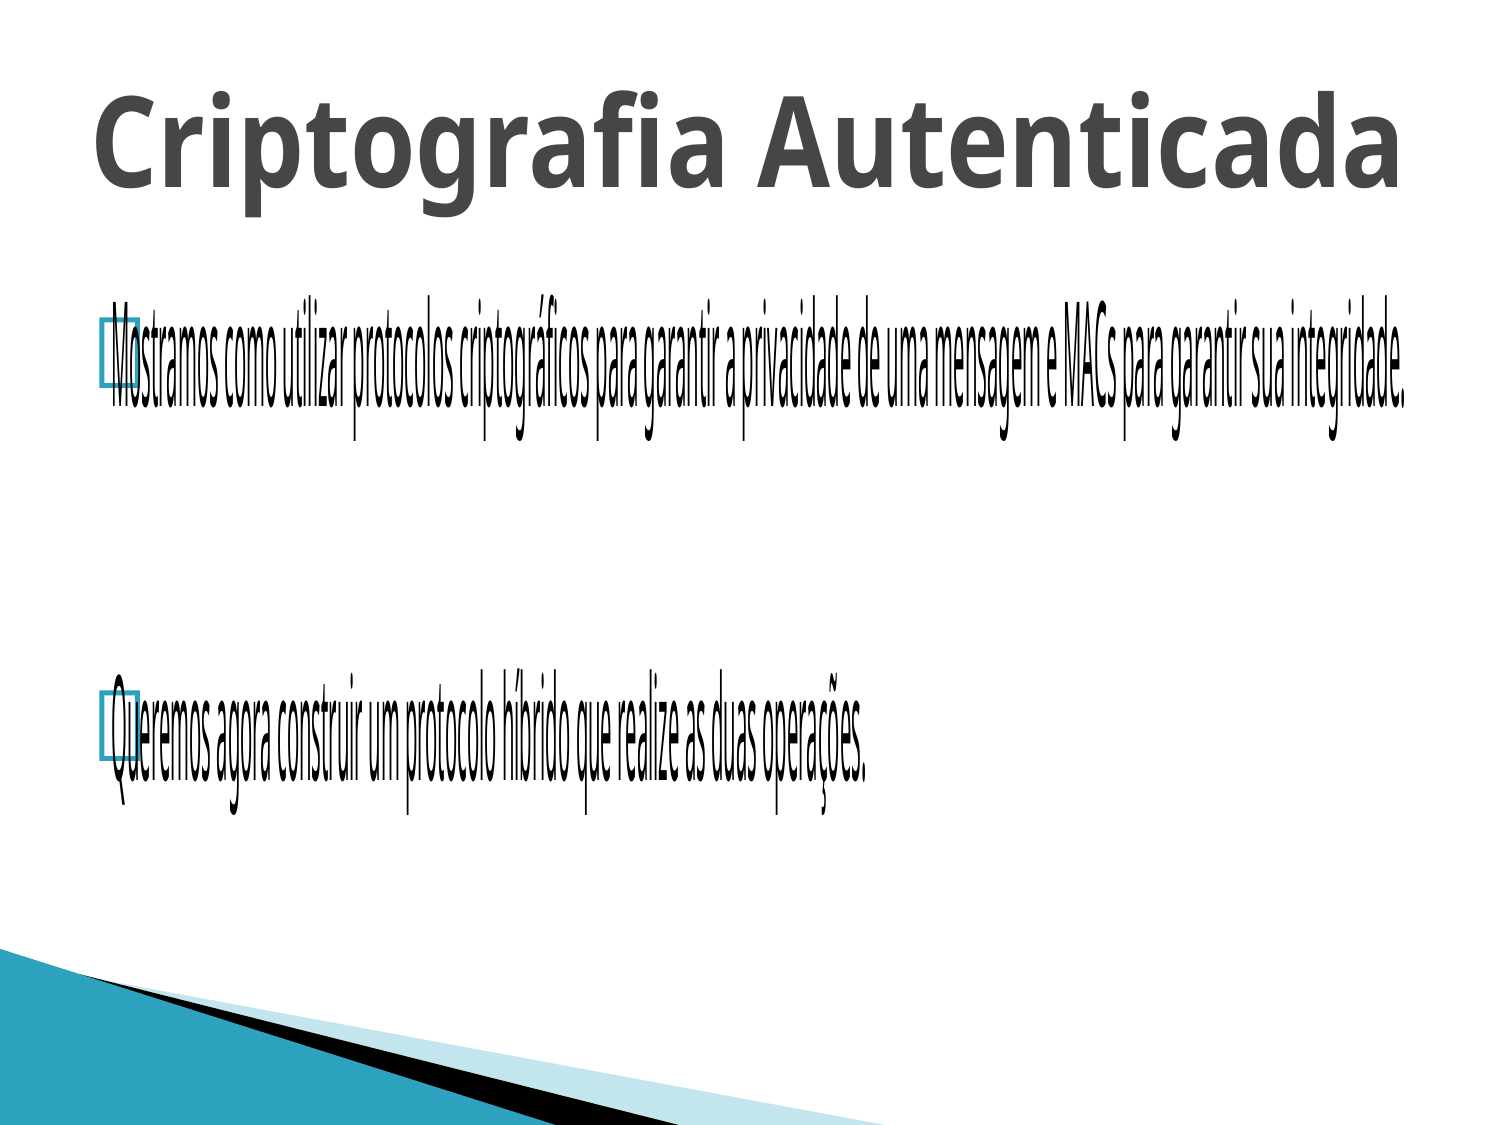

Criptografia Autenticada
Mostramos como utilizar protocolos criptográficos para garantir a privacidade de uma mensagem e MACs para garantir sua integridade.
Queremos agora construir um protocolo híbrido que realize as duas operações.